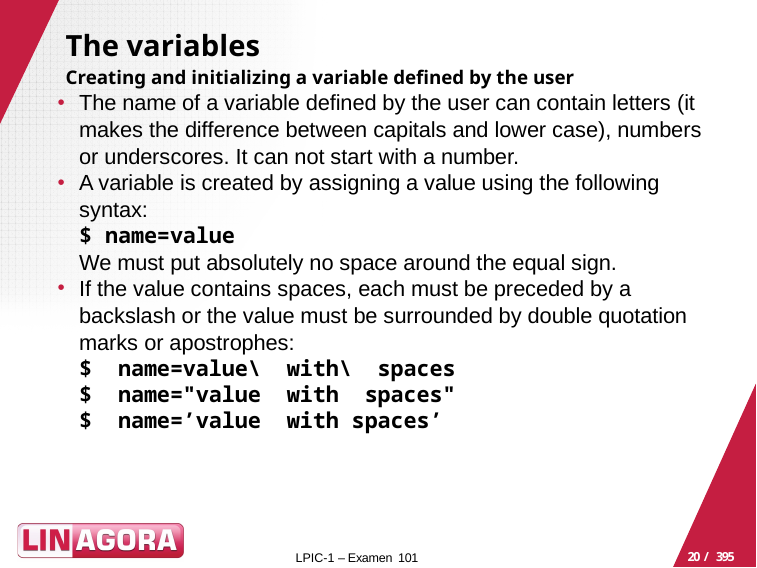

The variables
Creating and initializing a variable defined by the user
The name of a variable defined by the user can contain letters (it makes the difference between capitals and lower case), numbers or underscores. It can not start with a number.
A variable is created by assigning a value using the following syntax:
$ name=value
We must put absolutely no space around the equal sign.
If the value contains spaces, each must be preceded by a backslash or the value must be surrounded by double quotation marks or apostrophes:
$ name=value\ with\ spaces
$ name="value with spaces"
$ name=’value with spaces’
LPIC-1 – Examen 101